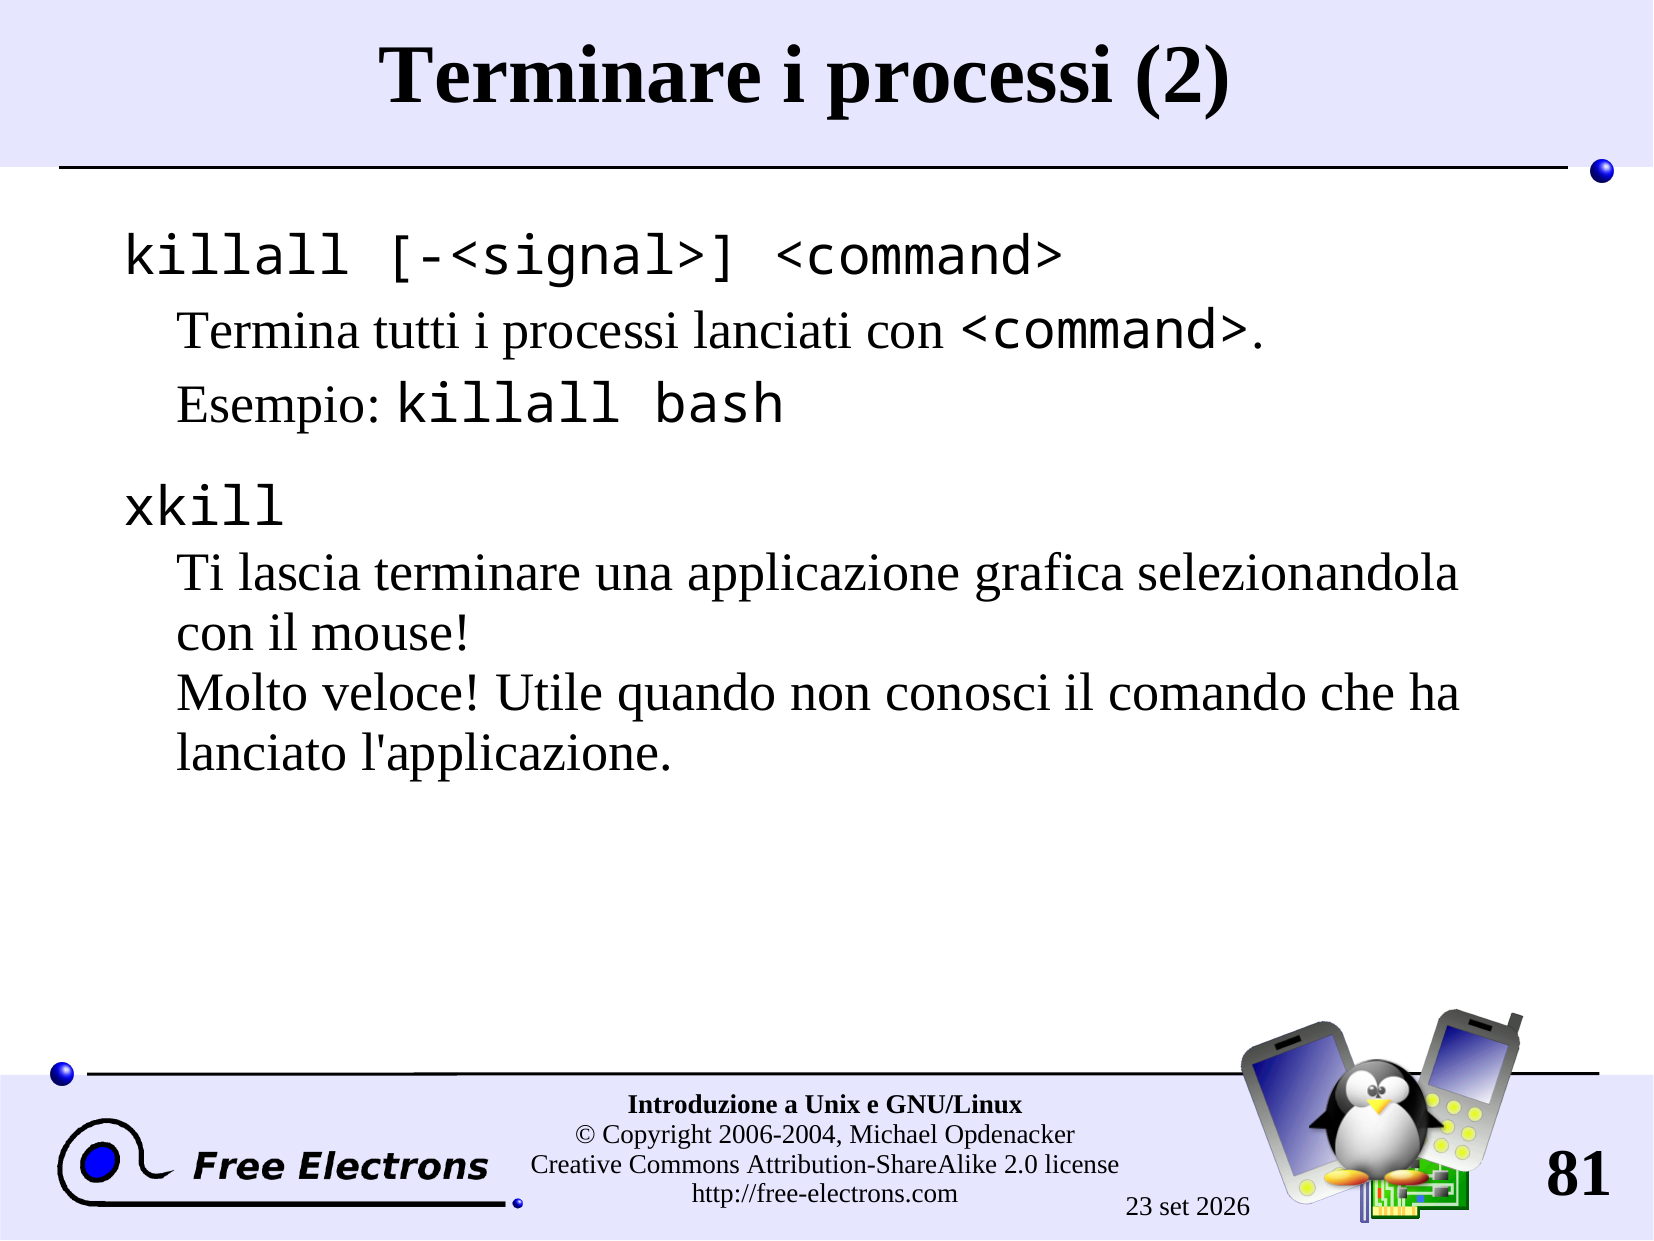

# Terminare i processi (2)
killall [-<signal>] <command>
Termina tutti i processi lanciati con <command>. Esempio: killall bash
xkill
Ti lascia terminare una applicazione grafica selezionandola con il mouse!
Molto veloce! Utile quando non conosci il comando che ha lanciato l'applicazione.